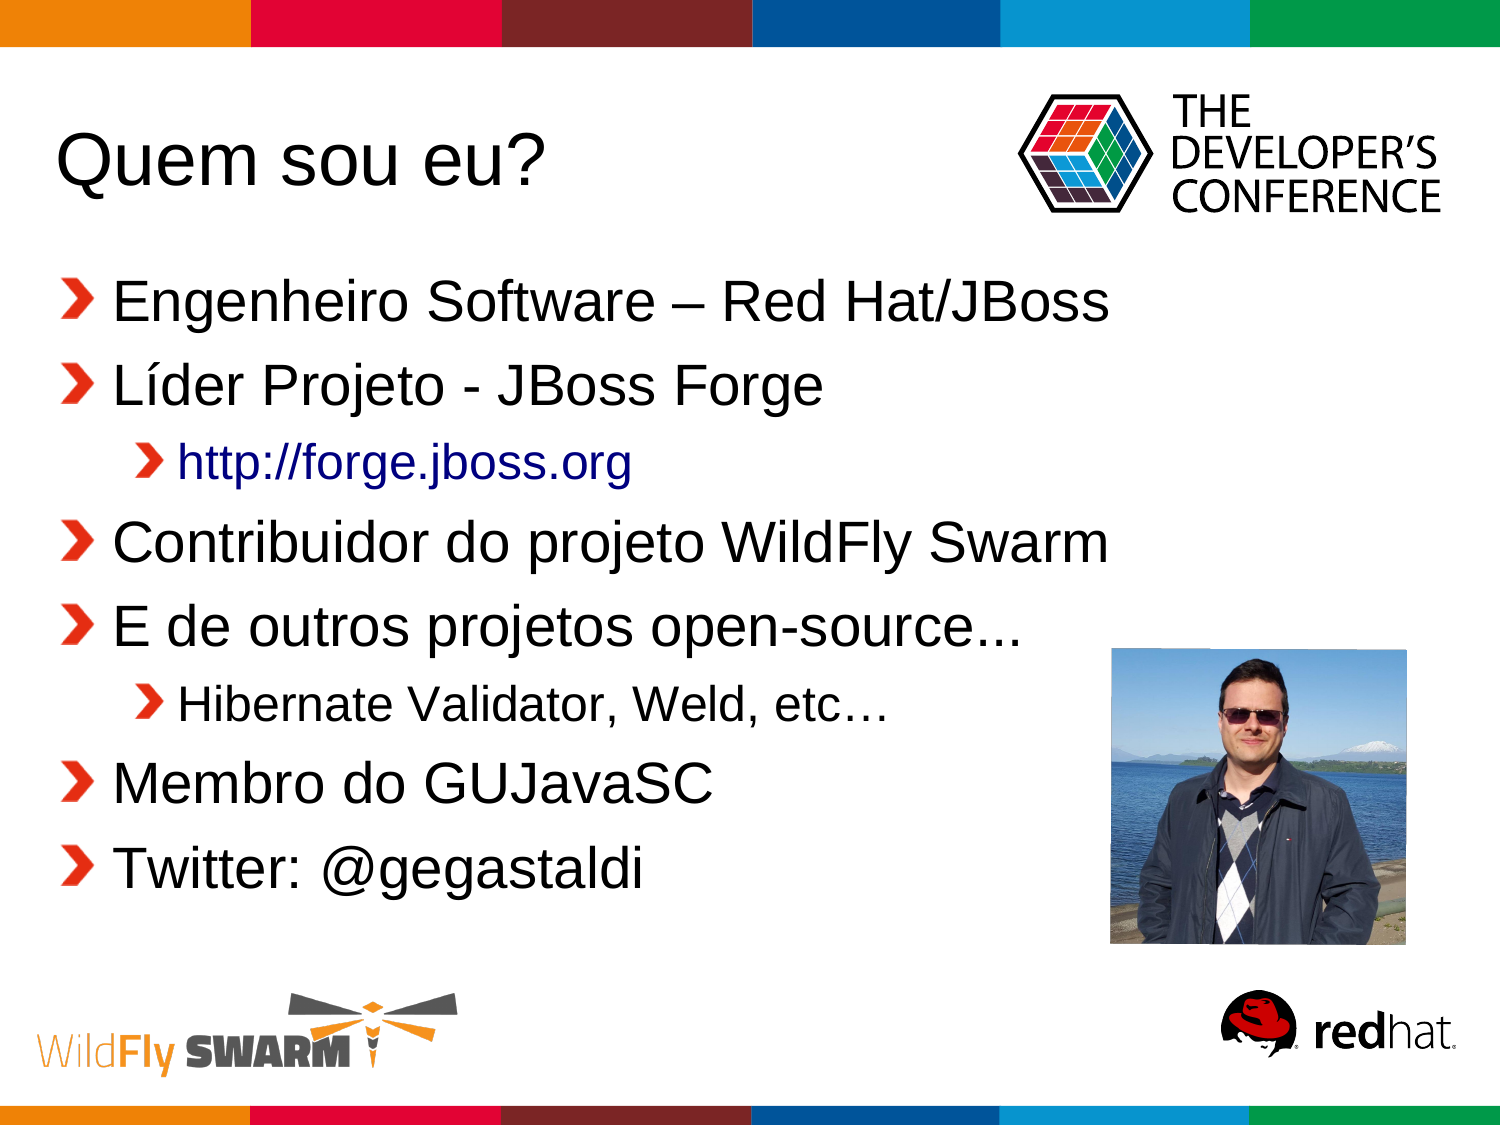

# Quem sou eu?
Engenheiro Software – Red Hat/JBoss
Líder Projeto - JBoss Forge
http://forge.jboss.org
Contribuidor do projeto WildFly Swarm
E de outros projetos open-source...
Hibernate Validator, Weld, etc…
Membro do GUJavaSC
Twitter: @gegastaldi